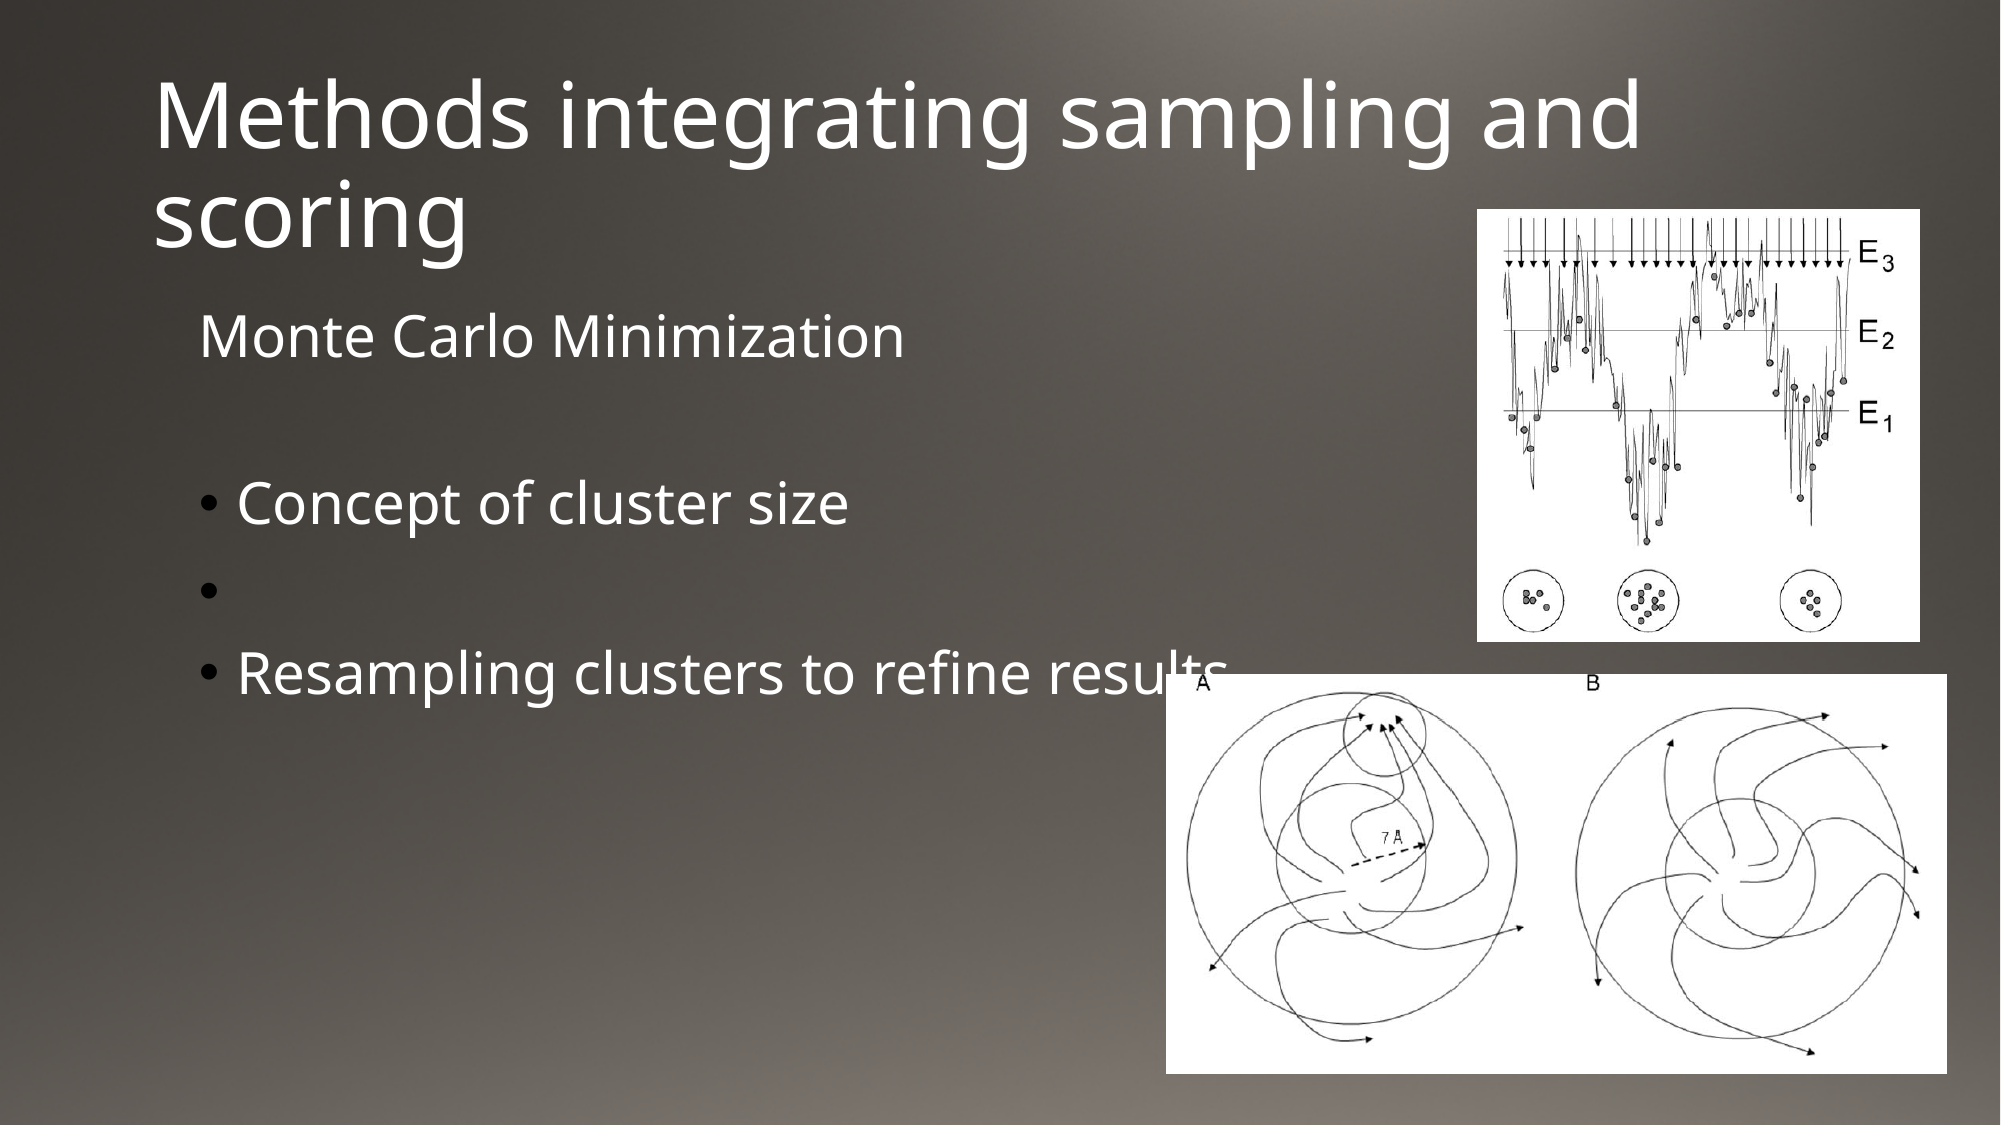

# Methods integrating sampling and scoring
Monte Carlo Minimization
Concept of cluster size
Resampling clusters to refine results